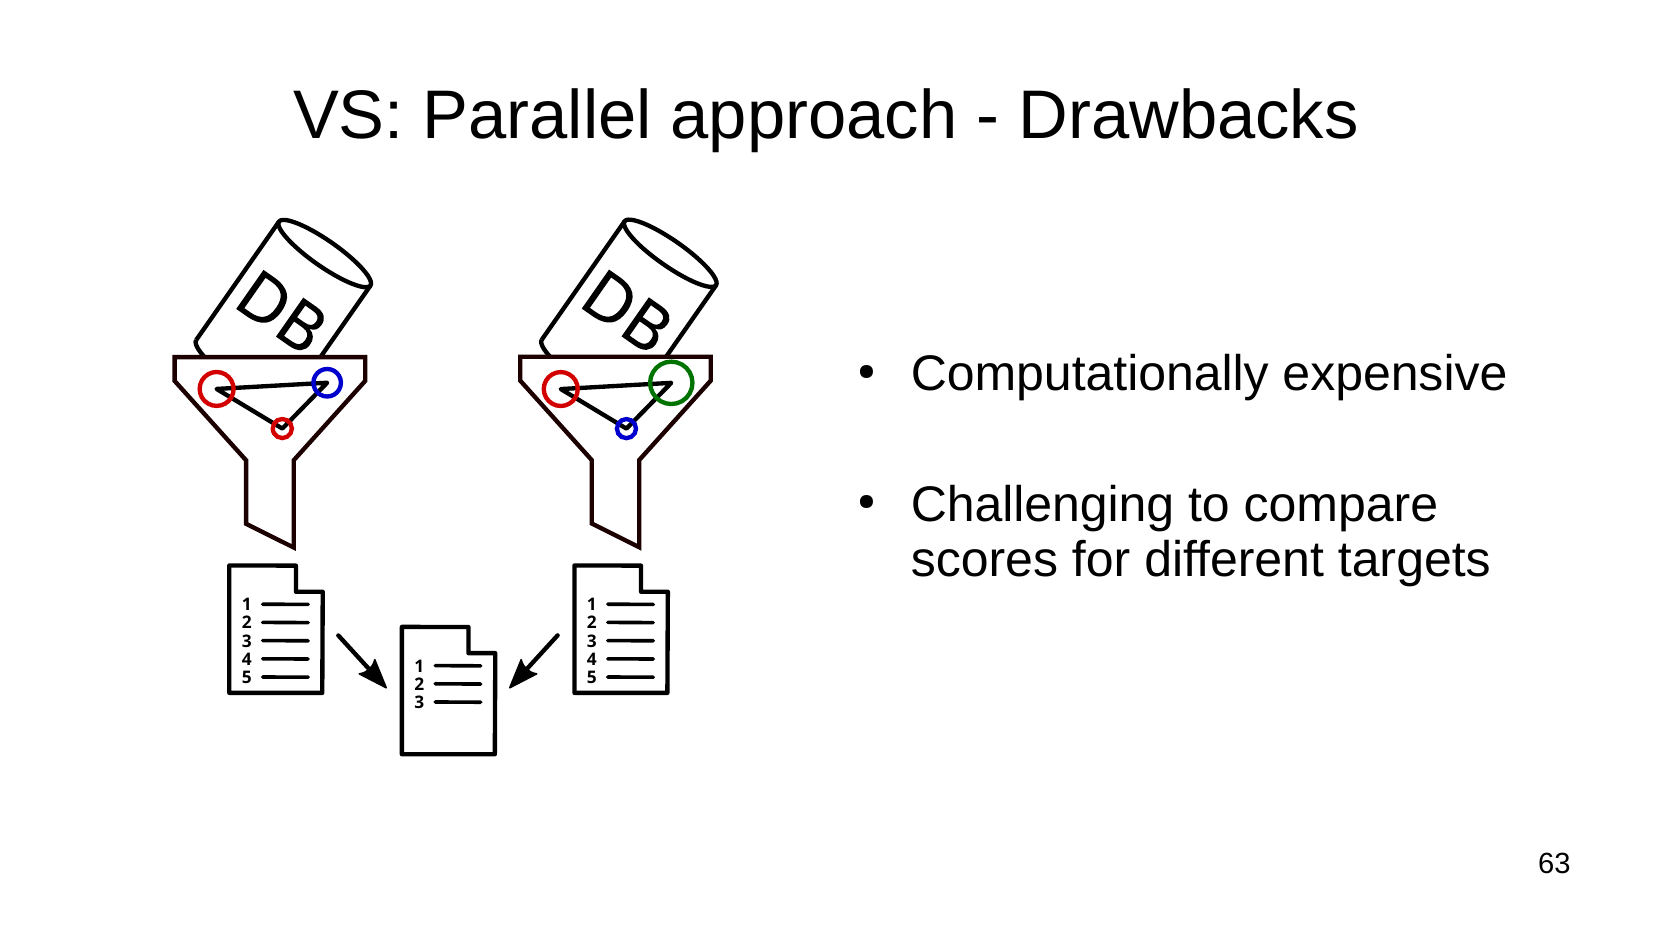

# VS: Parallel approach - Drawbacks
Computationally expensive
Challenging to compare scores for different targets
63